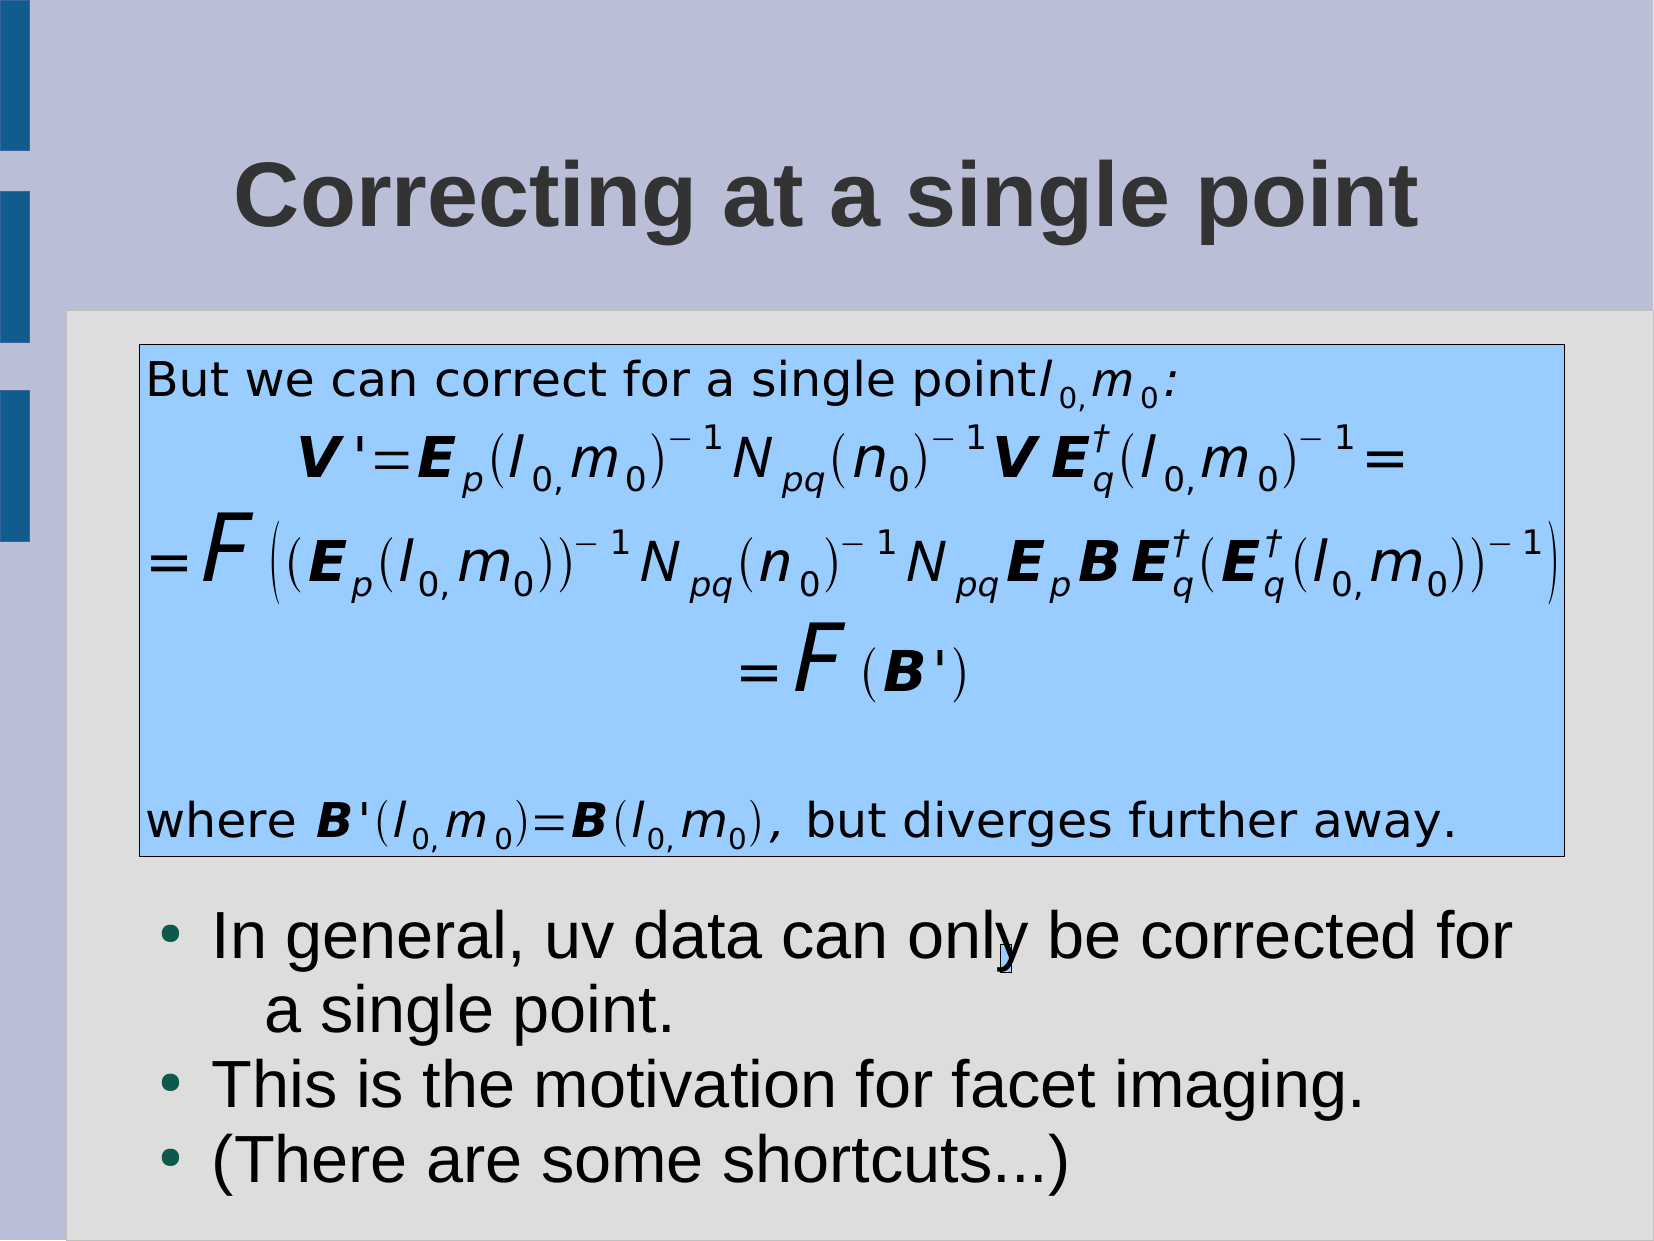

# Correcting at a single point
In general, uv data can only be corrected for a single point.
This is the motivation for facet imaging.
(There are some shortcuts...)